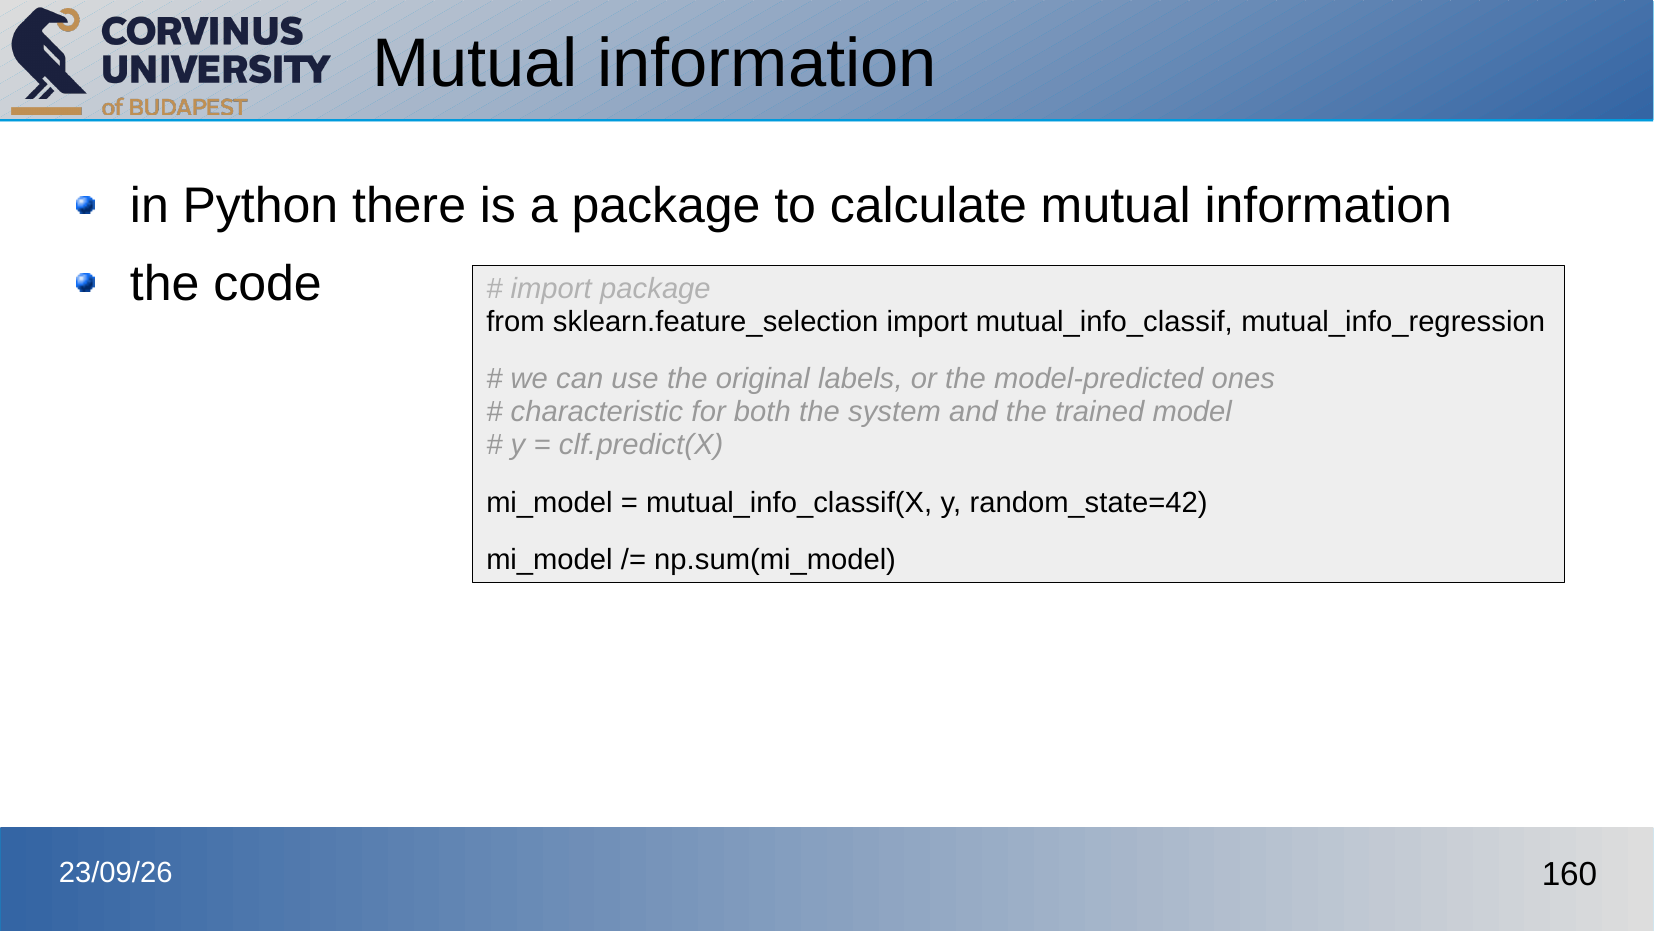

# Mutual information
in Python there is a package to calculate mutual information
the code
# import package from sklearn.feature_selection import mutual_info_classif, mutual_info_regression
# we can use the original labels, or the model-predicted ones # characteristic for both the system and the trained model # y = clf.predict(X)
mi_model = mutual_info_classif(X, y, random_state=42)
mi_model /= np.sum(mi_model)